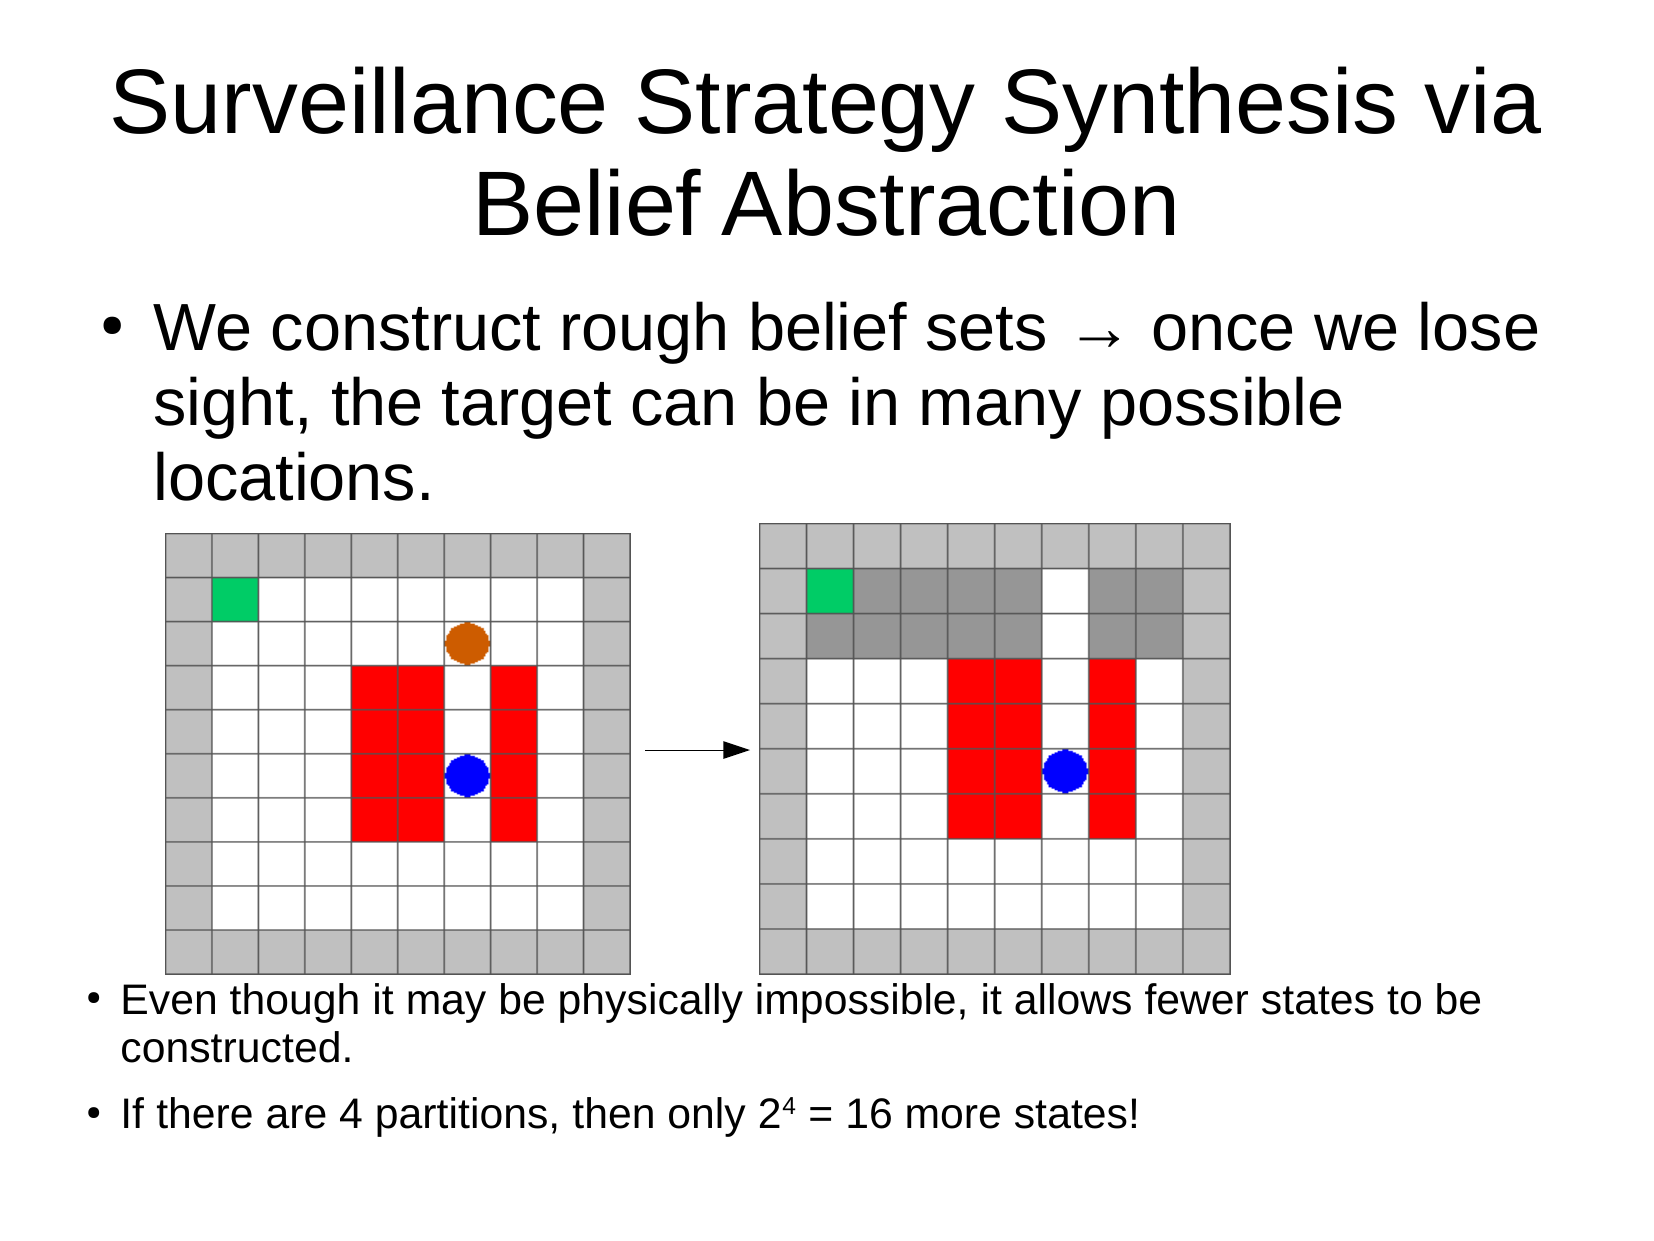

# Surveillance Strategy Synthesis via Belief Abstraction
We construct rough belief sets → once we lose sight, the target can be in many possible locations.
Even though it may be physically impossible, it allows fewer states to be constructed.
If there are 4 partitions, then only 24 = 16 more states!